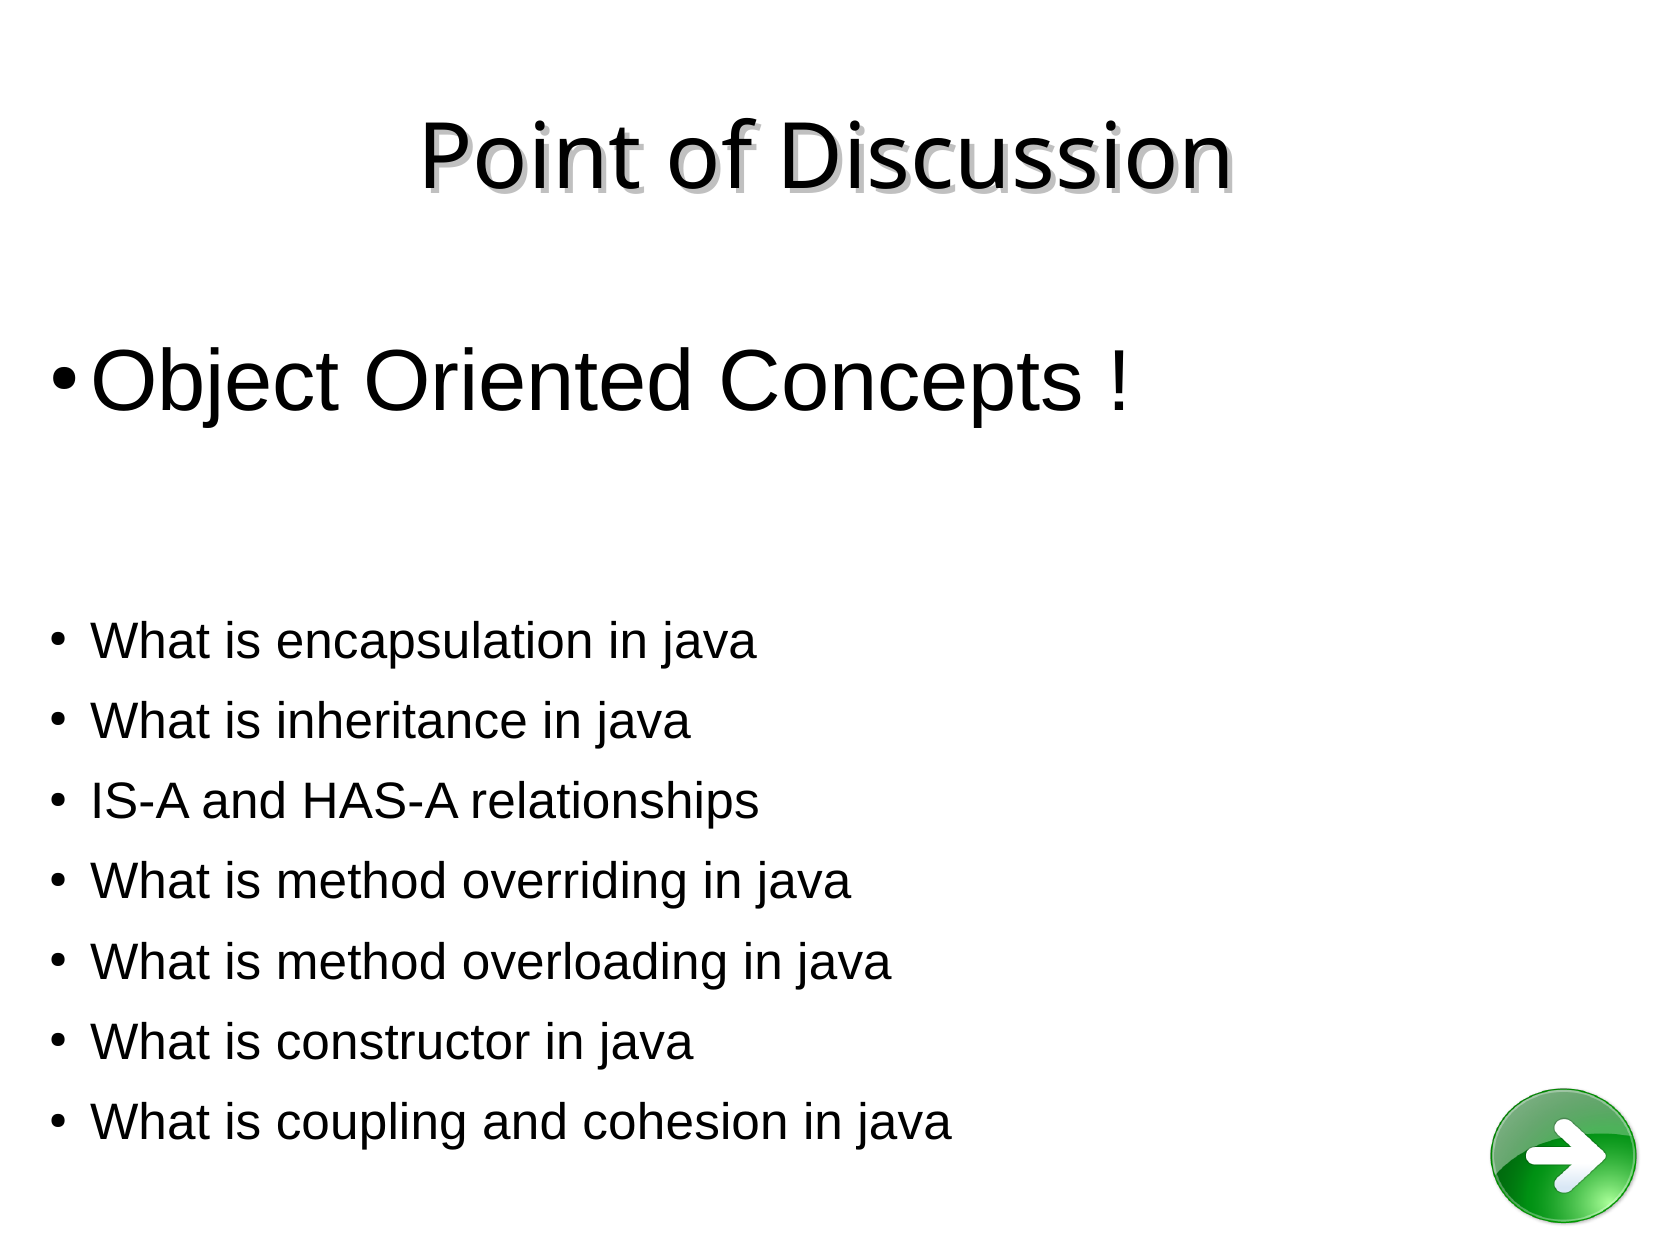

# Point of Discussion
Object Oriented Concepts !
What is encapsulation in java
What is inheritance in java
IS-A and HAS-A relationships
What is method overriding in java
What is method overloading in java
What is constructor in java
What is coupling and cohesion in java